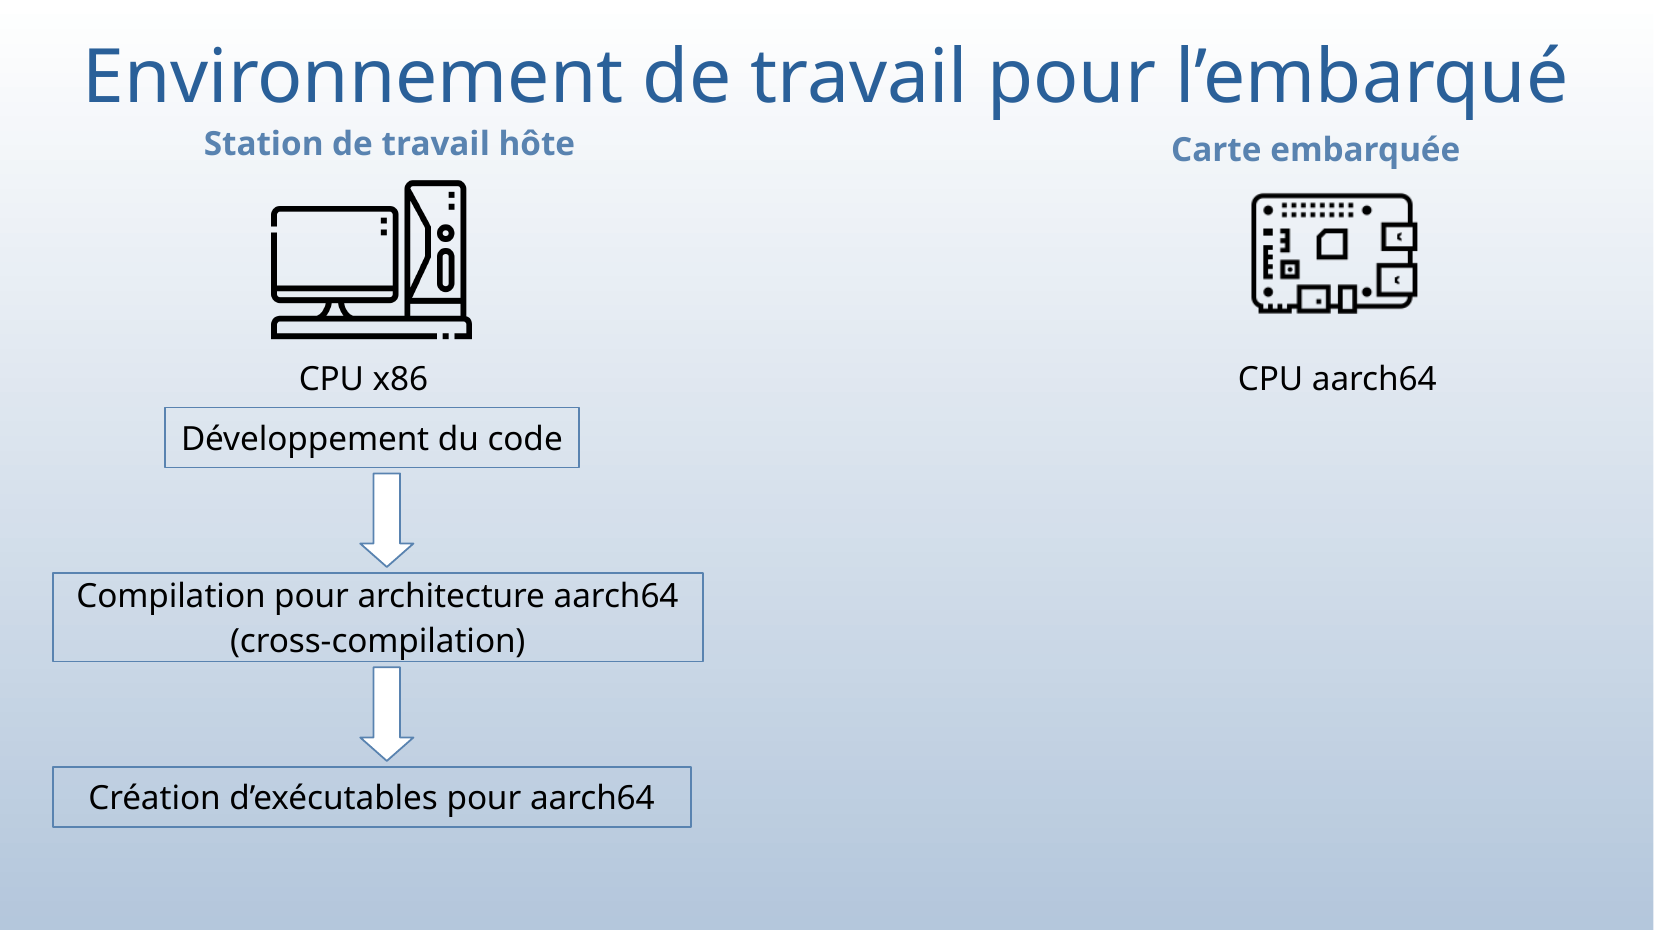

# Environnement de travail pour l’embarqué
Station de travail hôte
CPU x86
Carte embarquée
CPU aarch64
Développement du code
Compilation pour architecture aarch64
(cross-compilation)
Création d’exécutables pour aarch64